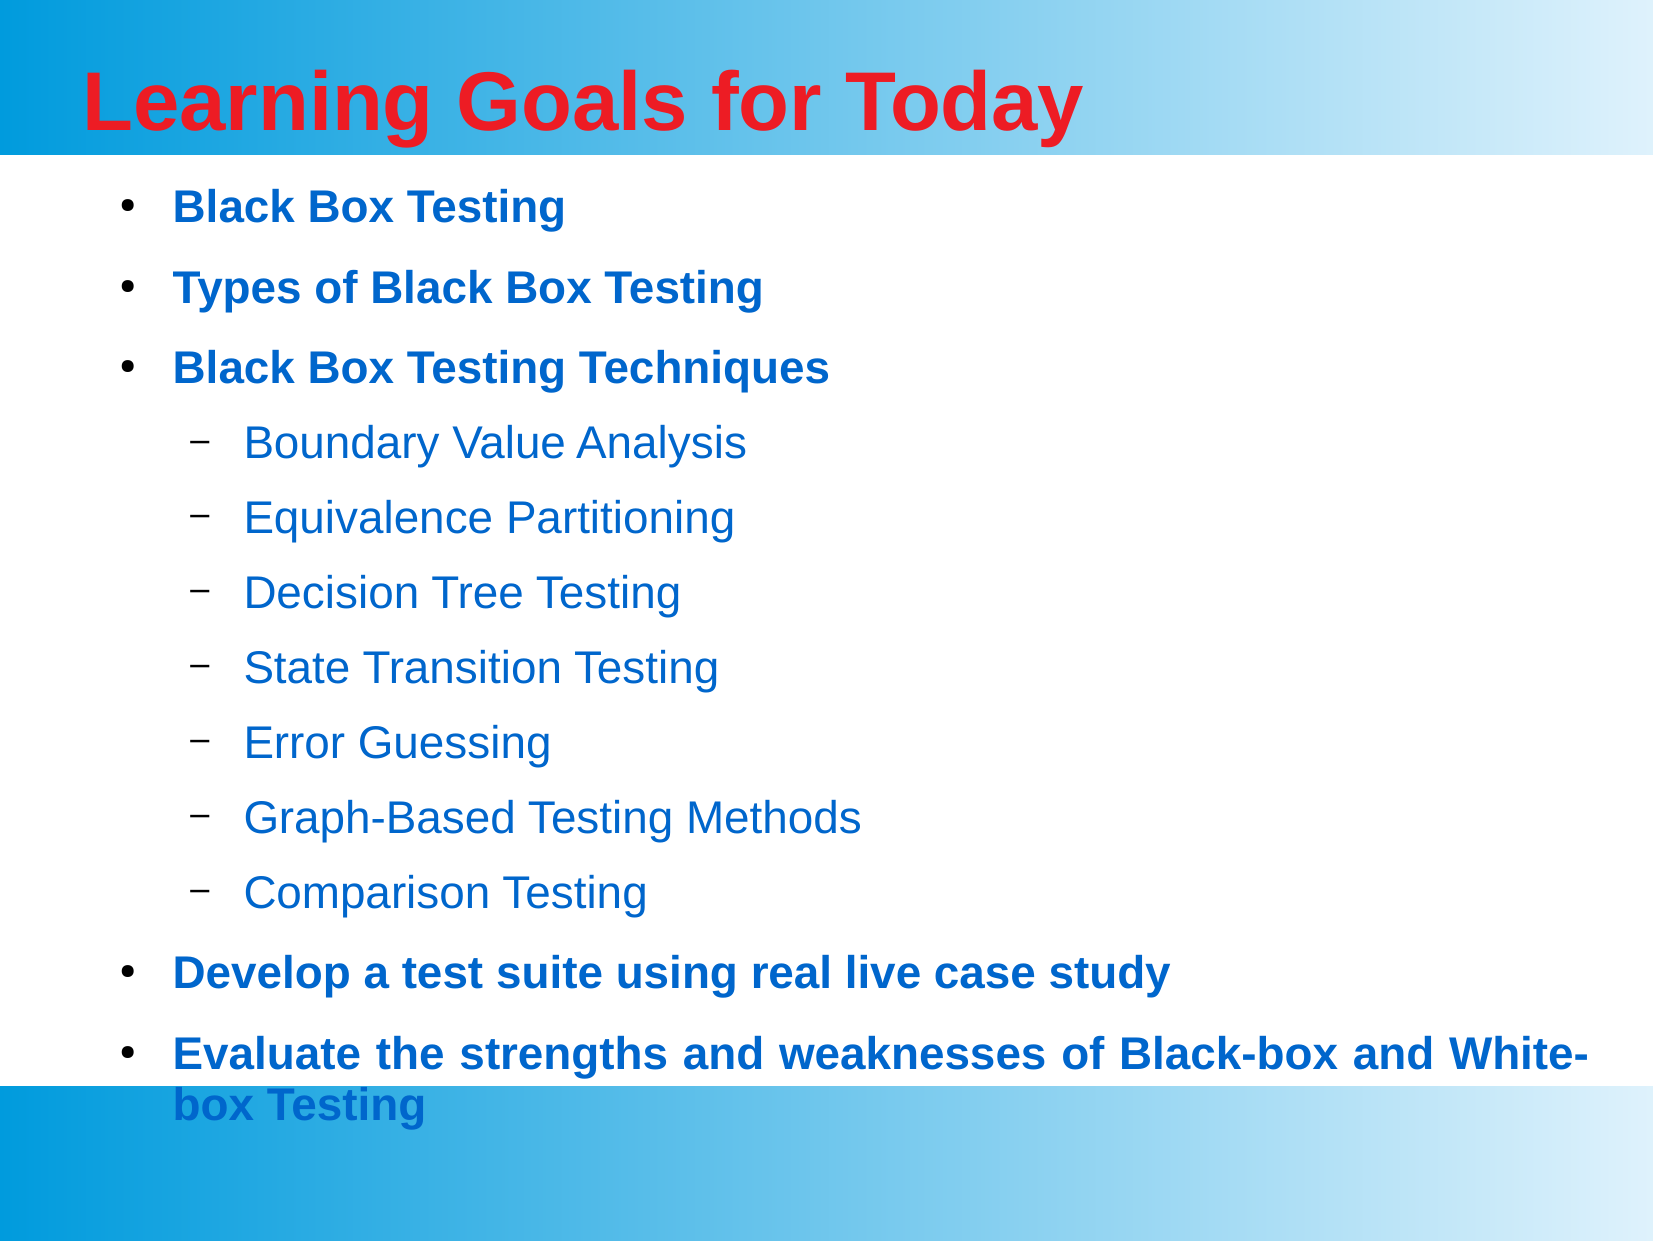

# Learning Goals for Today
Black Box Testing
Types of Black Box Testing
Black Box Testing Techniques
Boundary Value Analysis
Equivalence Partitioning
Decision Tree Testing
State Transition Testing
Error Guessing
Graph-Based Testing Methods
Comparison Testing
Develop a test suite using real live case study
Evaluate the strengths and weaknesses of Black-box and White-box Testing